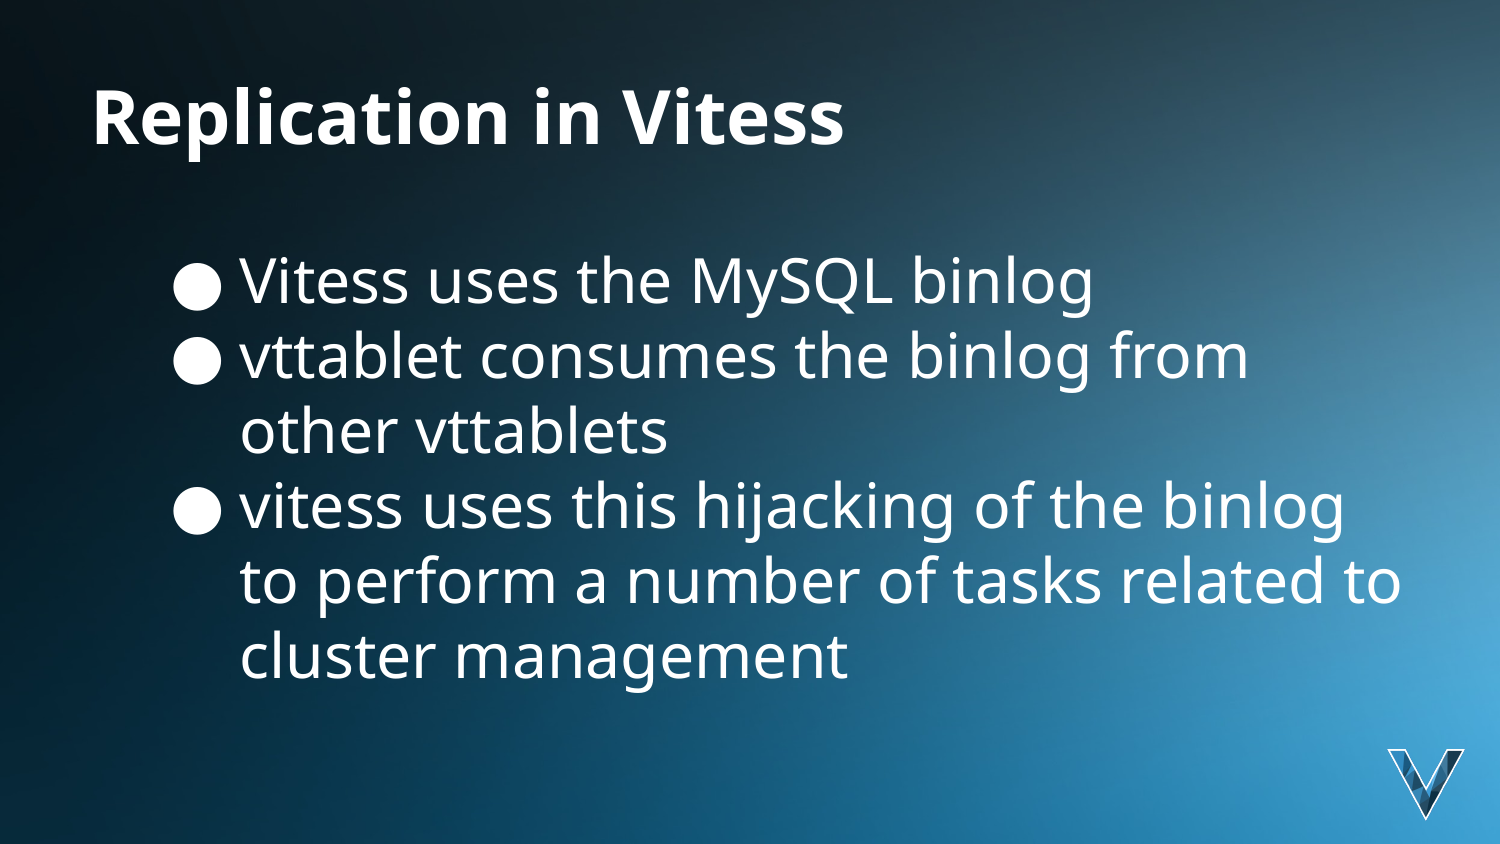

# Replication in Vitess
Vitess uses the MySQL binlog
vttablet consumes the binlog from other vttablets
vitess uses this hijacking of the binlog to perform a number of tasks related to cluster management